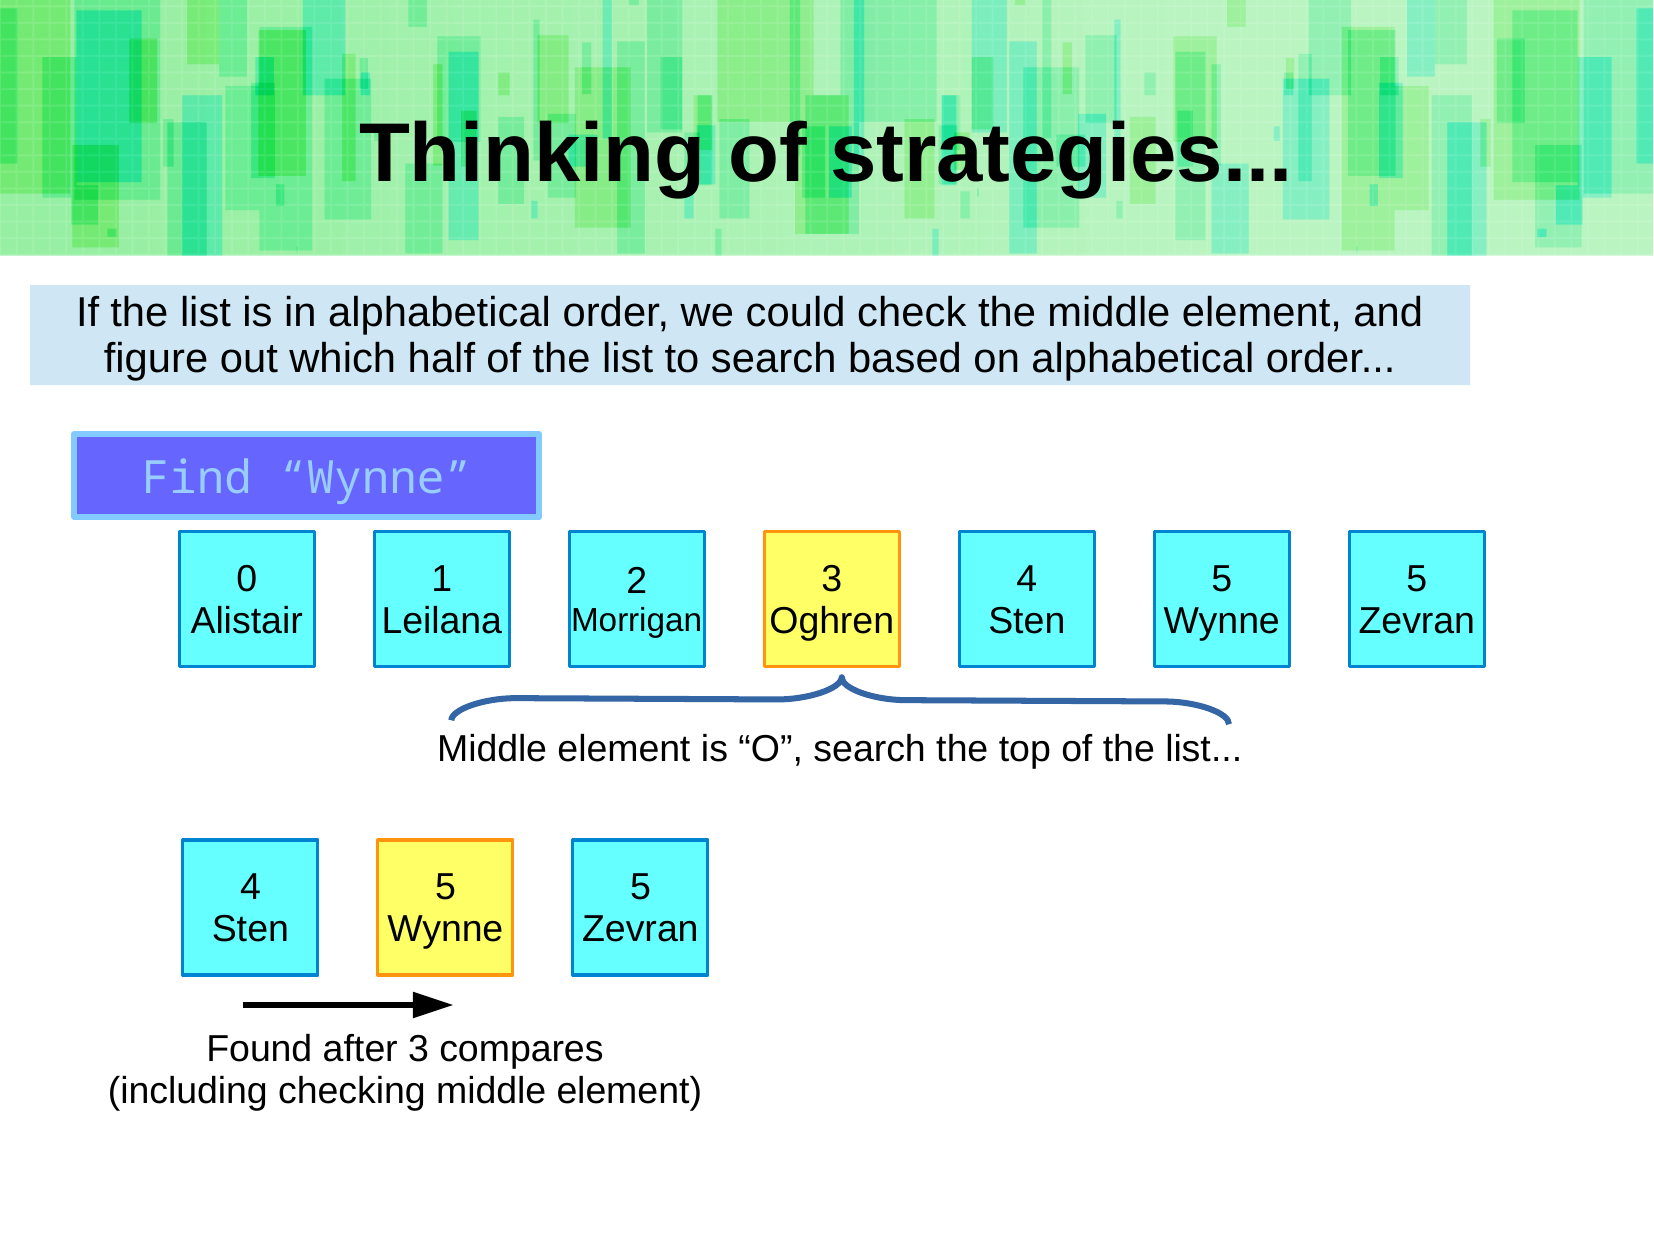

# Thinking of strategies...
If the list is in alphabetical order, we could check the middle element, and figure out which half of the list to search based on alphabetical order...
Find “Wynne”
0
Alistair
1
Leilana
2
Morrigan
3
Oghren
4
Sten
5
Wynne
5
Zevran
Middle element is “O”, search the top of the list...
4
Sten
5
Wynne
5
Zevran
Found after 3 compares
(including checking middle element)